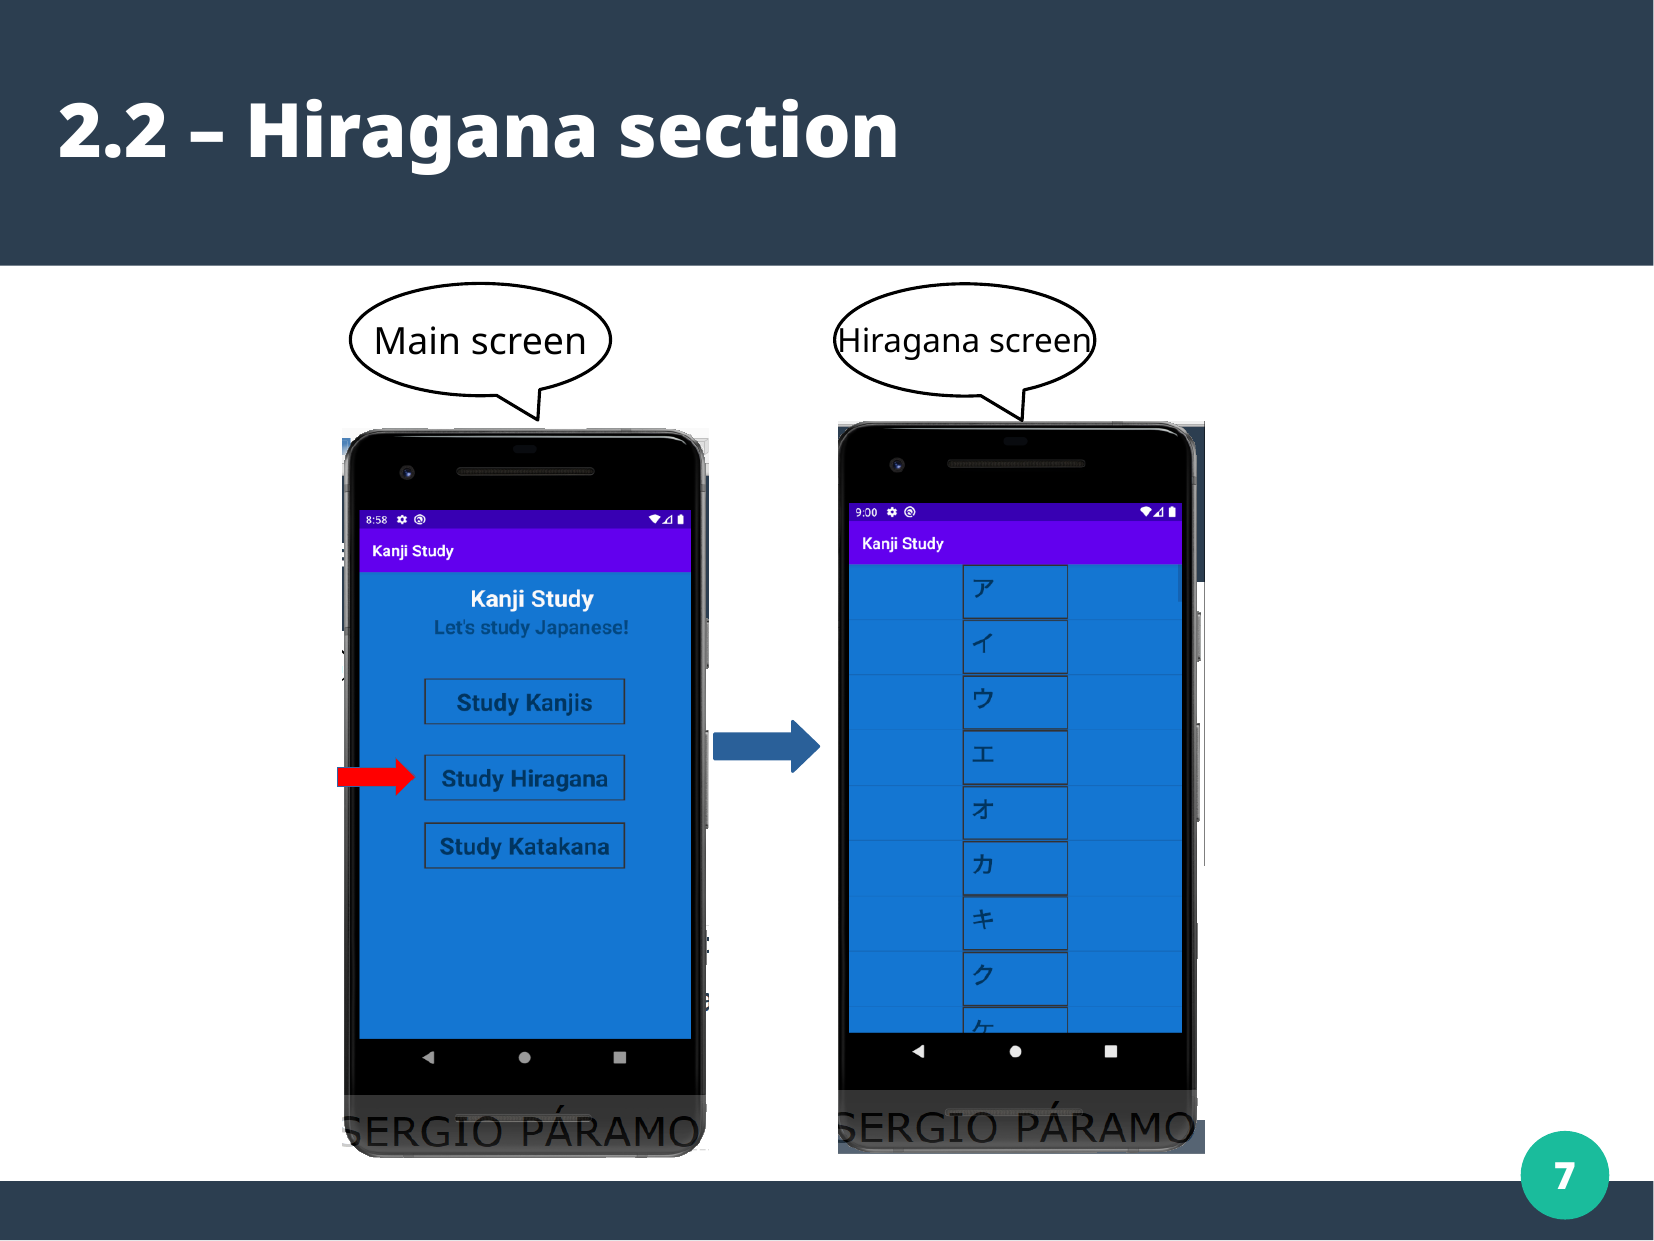

# 2.2 – Hiragana section
Main screen
Hiragana screen
7